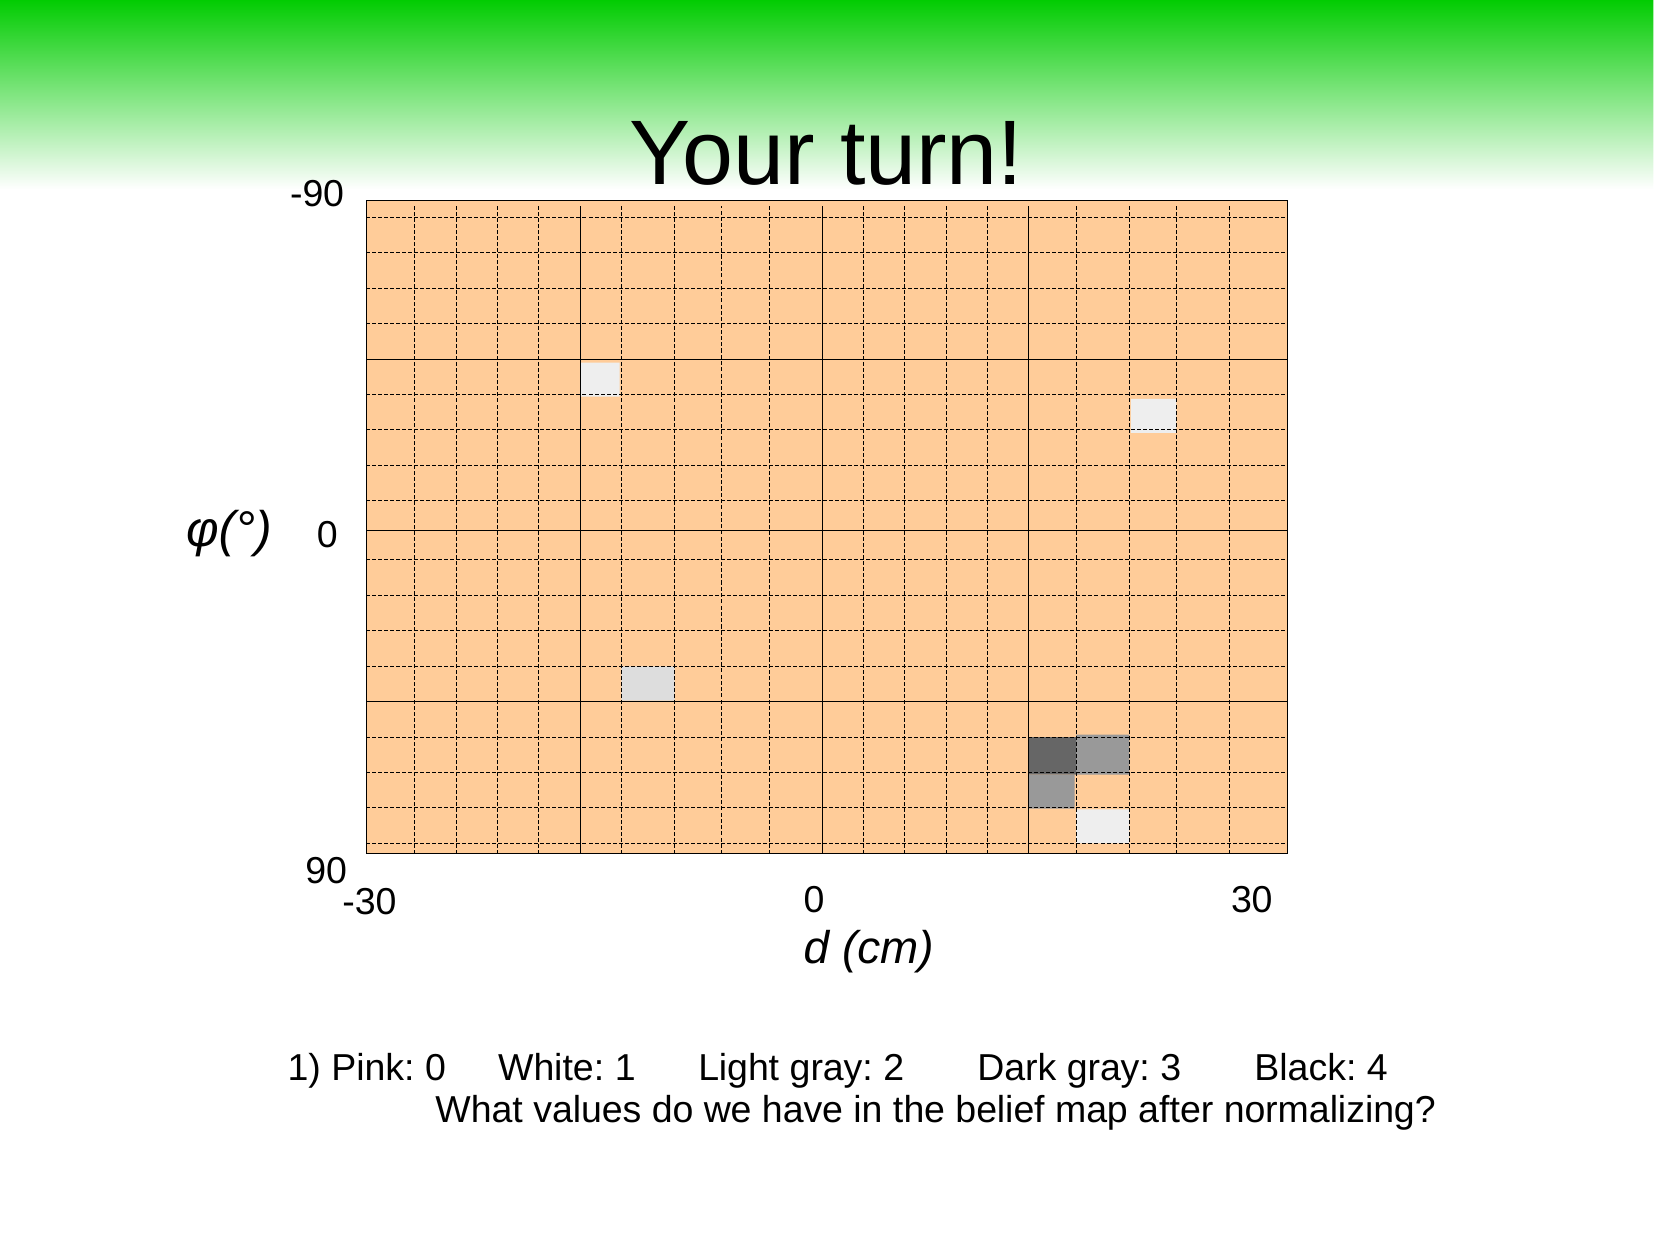

# Your turn!
-90
φ(°)
0
90
0
30
-30
d (cm)
1) Pink: 0 White: 1 Light gray: 2 Dark gray: 3 Black: 4
 		What values do we have in the belief map after normalizing?